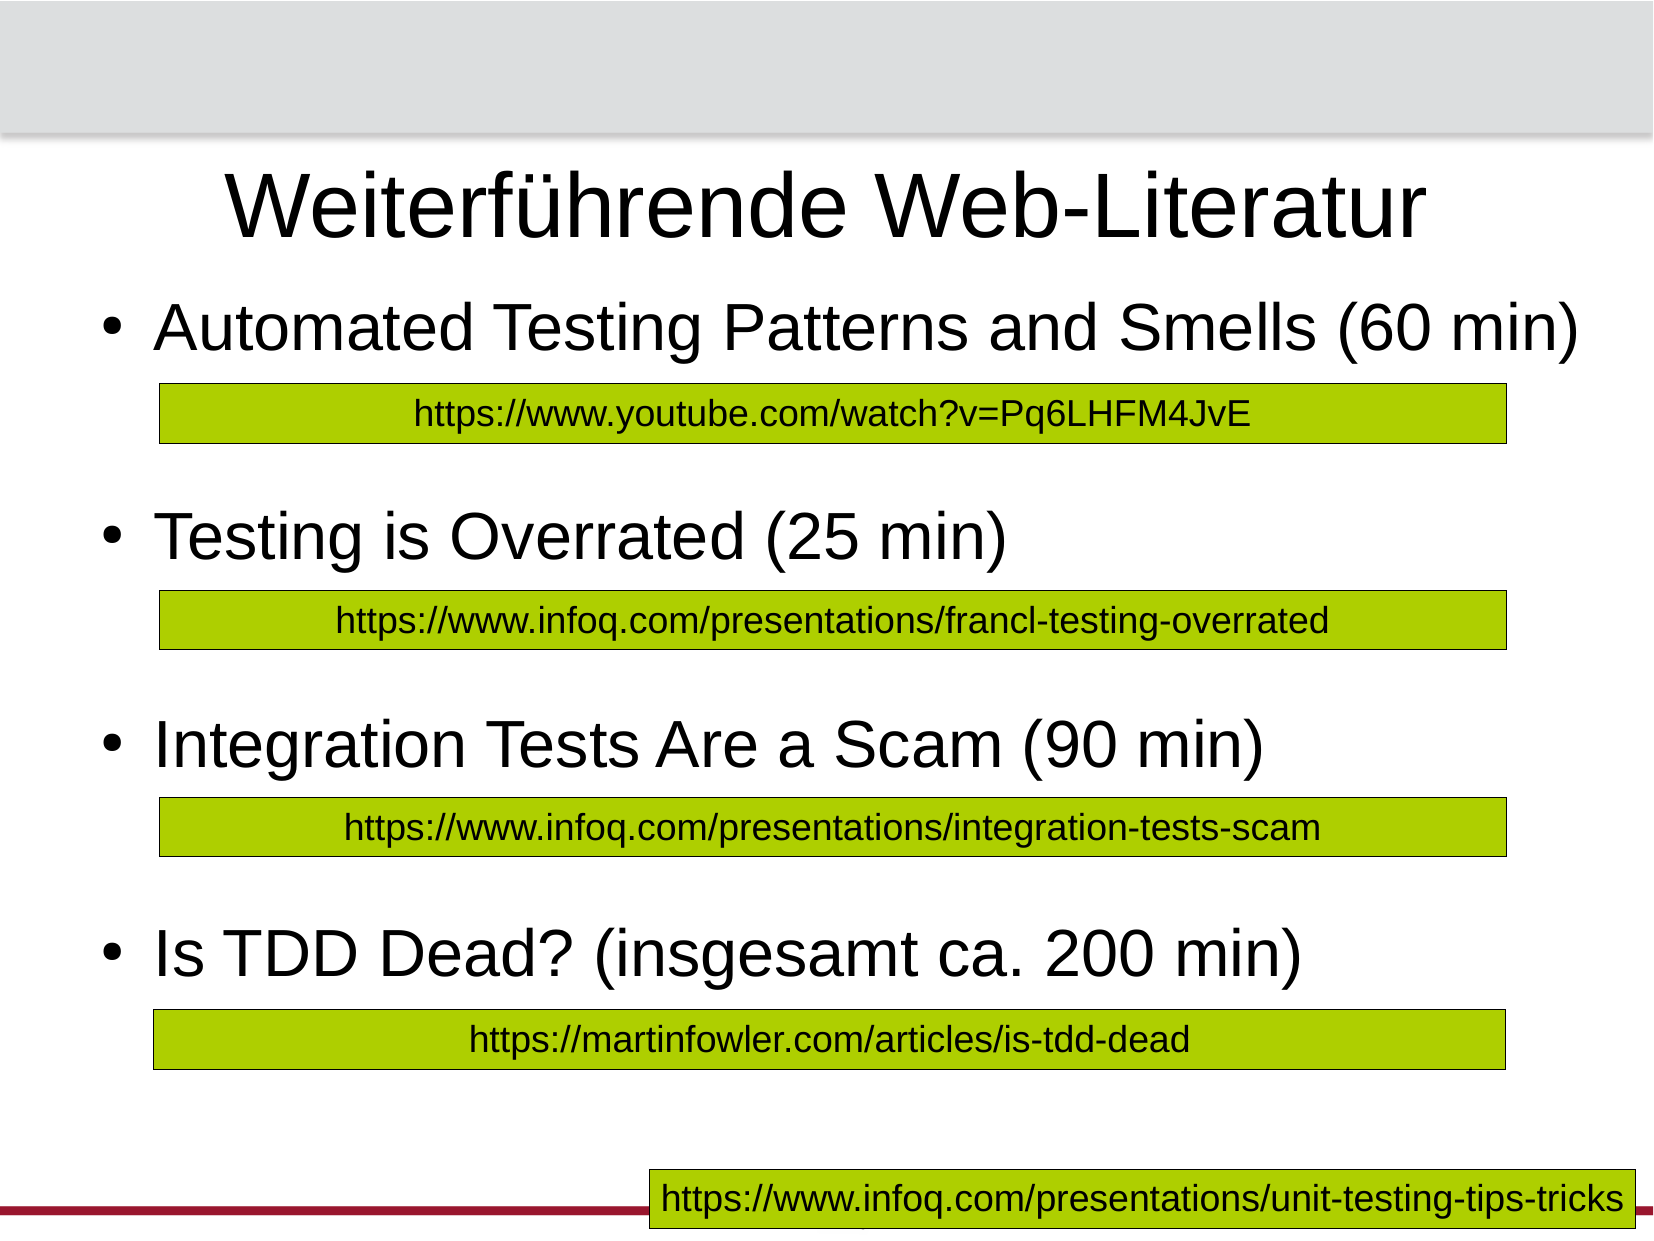

# Weiterführende Web-Literatur
Automated Testing Patterns and Smells (60 min)
Testing is Overrated (25 min)
Integration Tests Are a Scam (90 min)
Is TDD Dead? (insgesamt ca. 200 min)
https://www.youtube.com/watch?v=Pq6LHFM4JvE
https://www.infoq.com/presentations/francl-testing-overrated
https://www.infoq.com/presentations/integration-tests-scam
https://martinfowler.com/articles/is-tdd-dead
https://www.infoq.com/presentations/unit-testing-tips-tricks